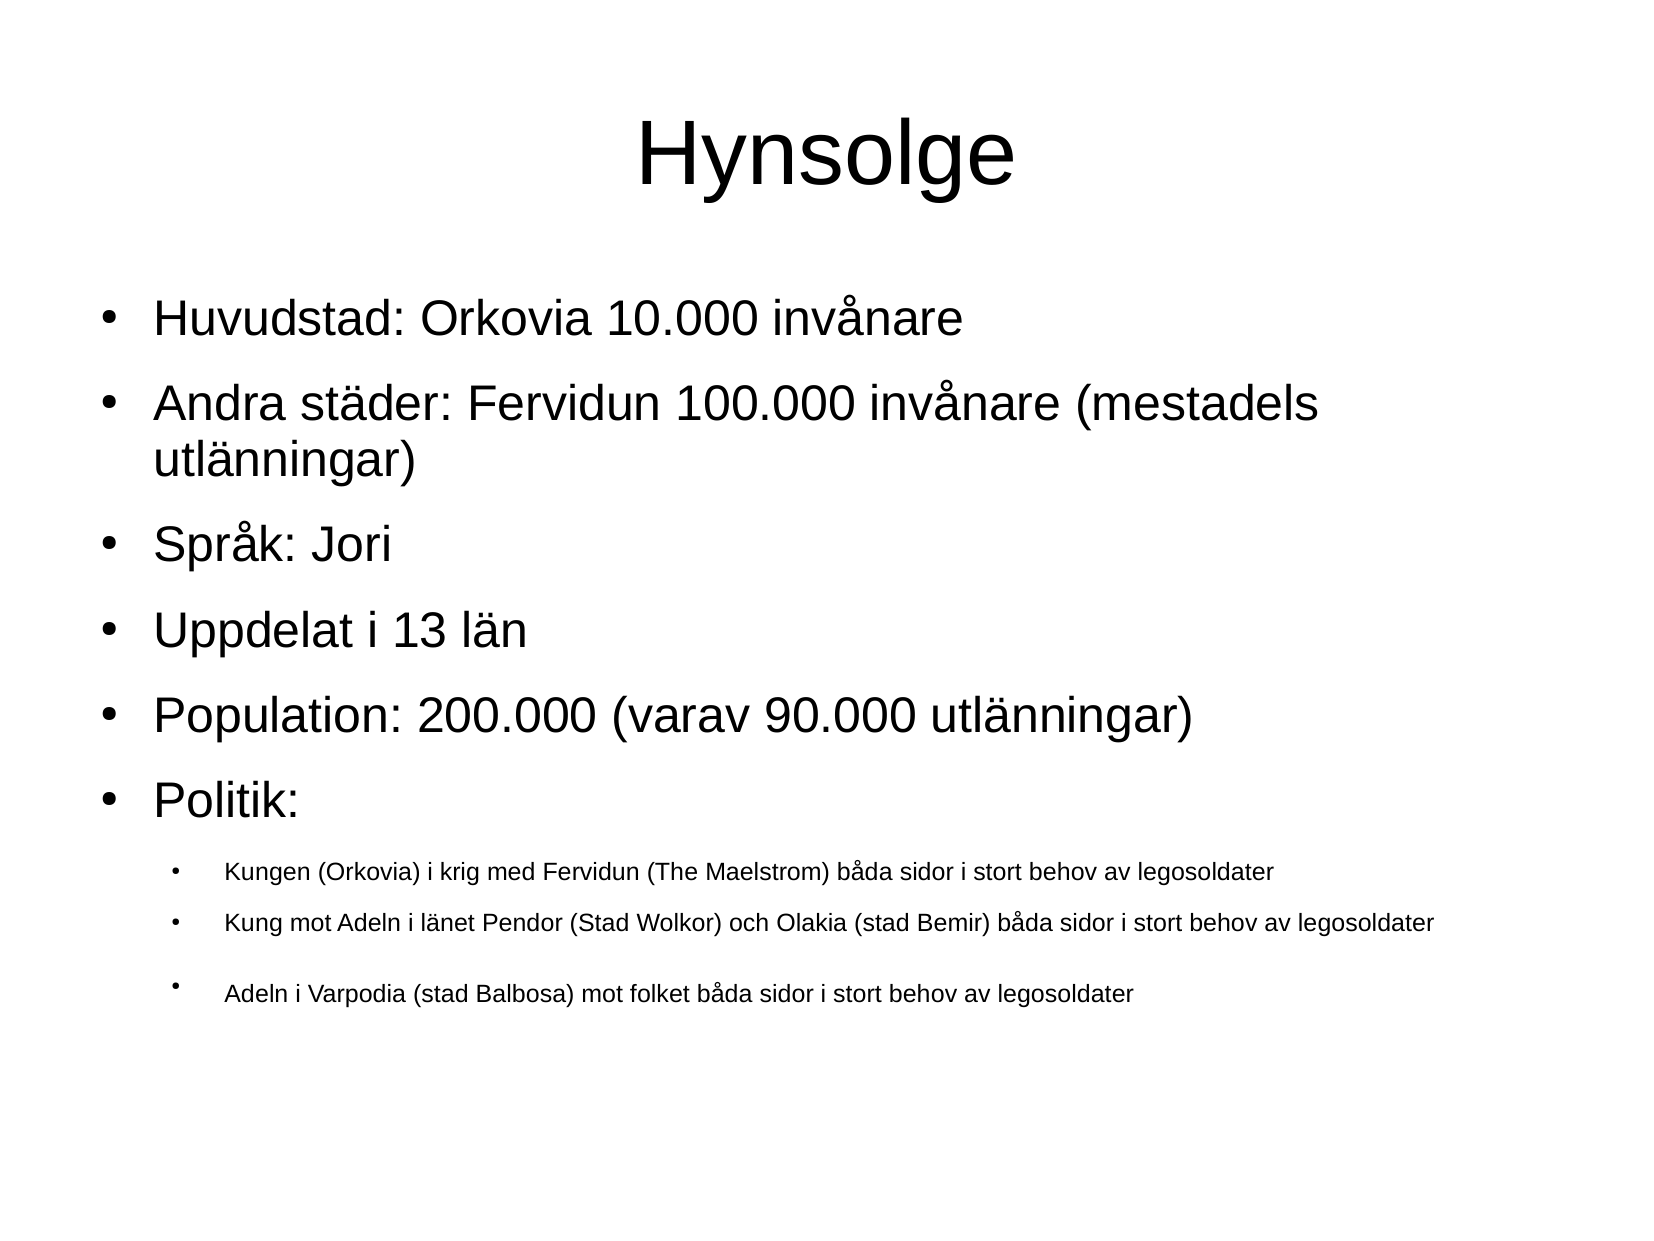

# Hynsolge
Huvudstad: Orkovia 10.000 invånare
Andra städer: Fervidun 100.000 invånare (mestadels utlänningar)
Språk: Jori
Uppdelat i 13 län
Population: 200.000 (varav 90.000 utlänningar)
Politik:
Kungen (Orkovia) i krig med Fervidun (The Maelstrom) båda sidor i stort behov av legosoldater
Kung mot Adeln i länet Pendor (Stad Wolkor) och Olakia (stad Bemir) båda sidor i stort behov av legosoldater
Adeln i Varpodia (stad Balbosa) mot folket båda sidor i stort behov av legosoldater